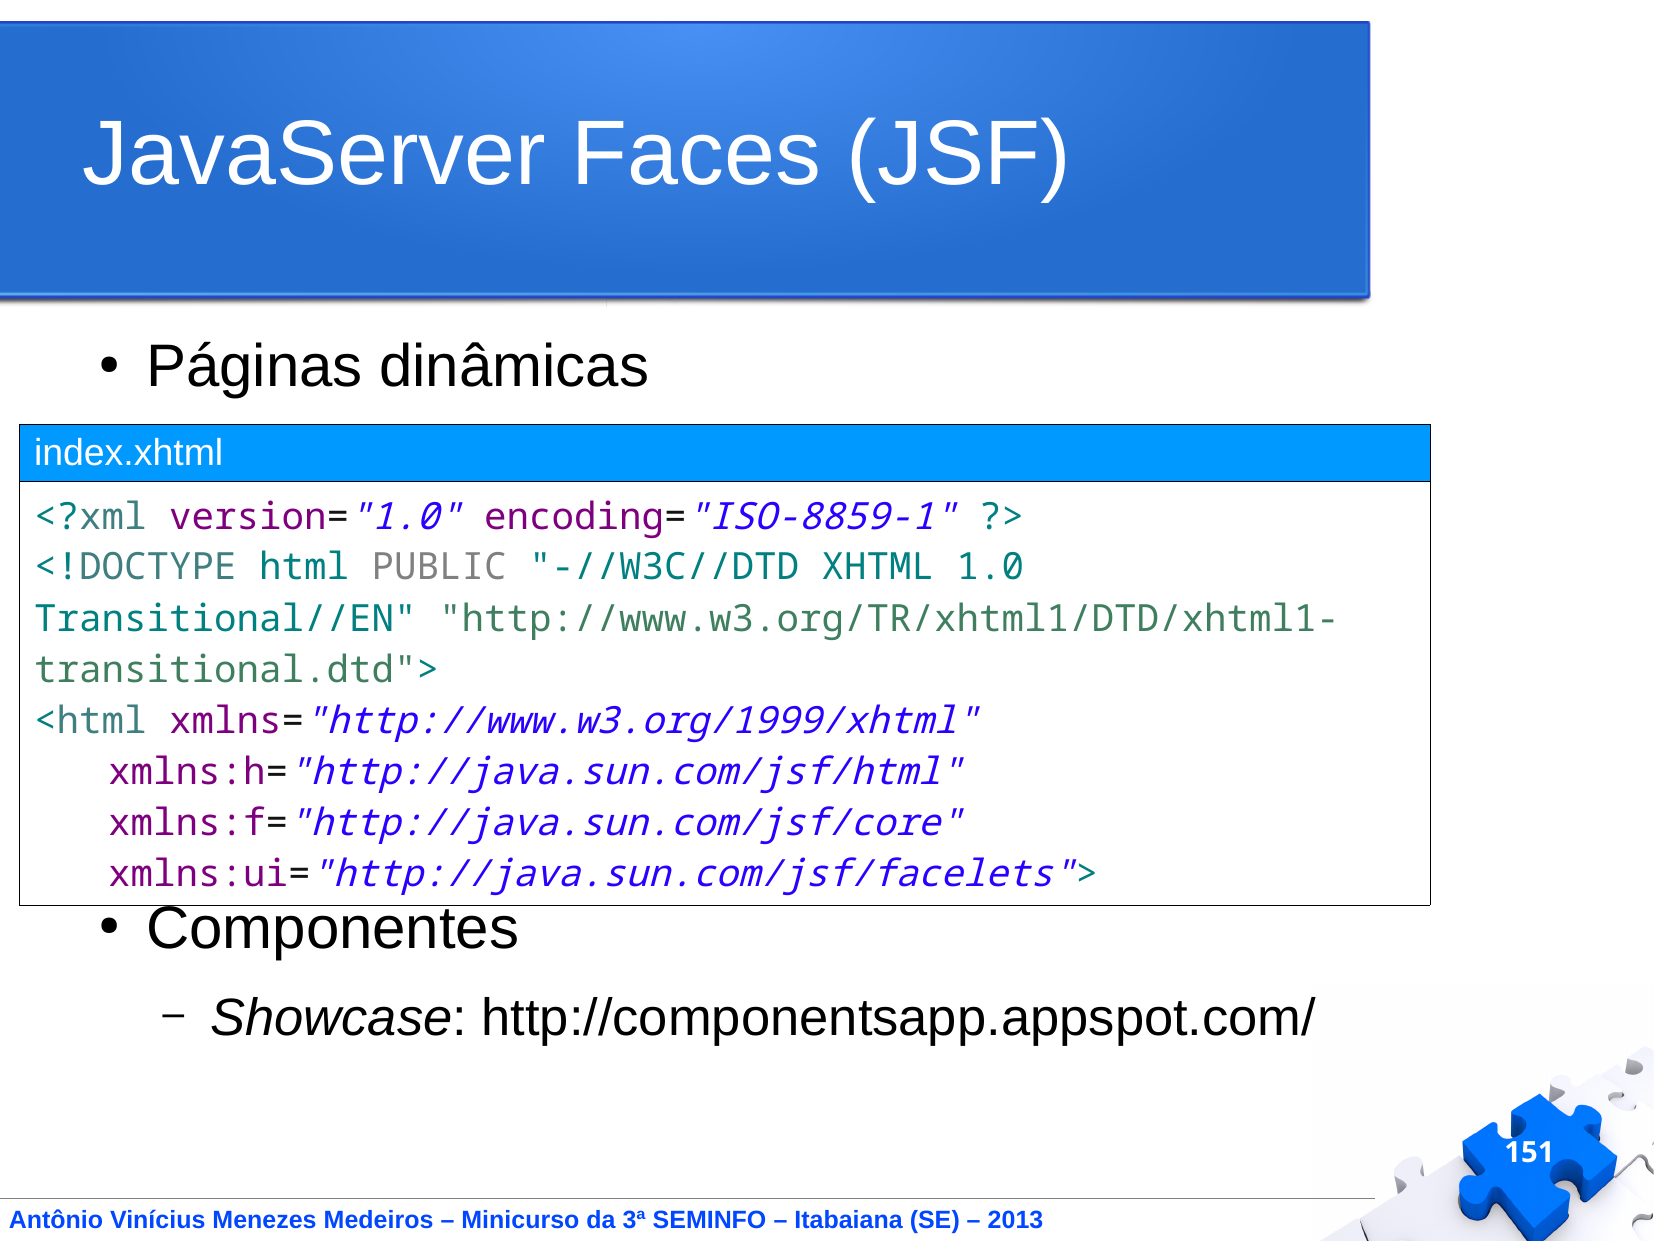

# JavaServer Faces (JSF)
Páginas dinâmicas
Componentes
Showcase: http://componentsapp.appspot.com/
| index.xhtml |
| --- |
| <?xml version="1.0" encoding="ISO-8859-1" ?> <!DOCTYPE html PUBLIC "-//W3C//DTD XHTML 1.0 Transitional//EN" "http://www.w3.org/TR/xhtml1/DTD/xhtml1-transitional.dtd"> <html xmlns="http://www.w3.org/1999/xhtml" xmlns:h="http://java.sun.com/jsf/html" xmlns:f="http://java.sun.com/jsf/core" xmlns:ui="http://java.sun.com/jsf/facelets"> |
151